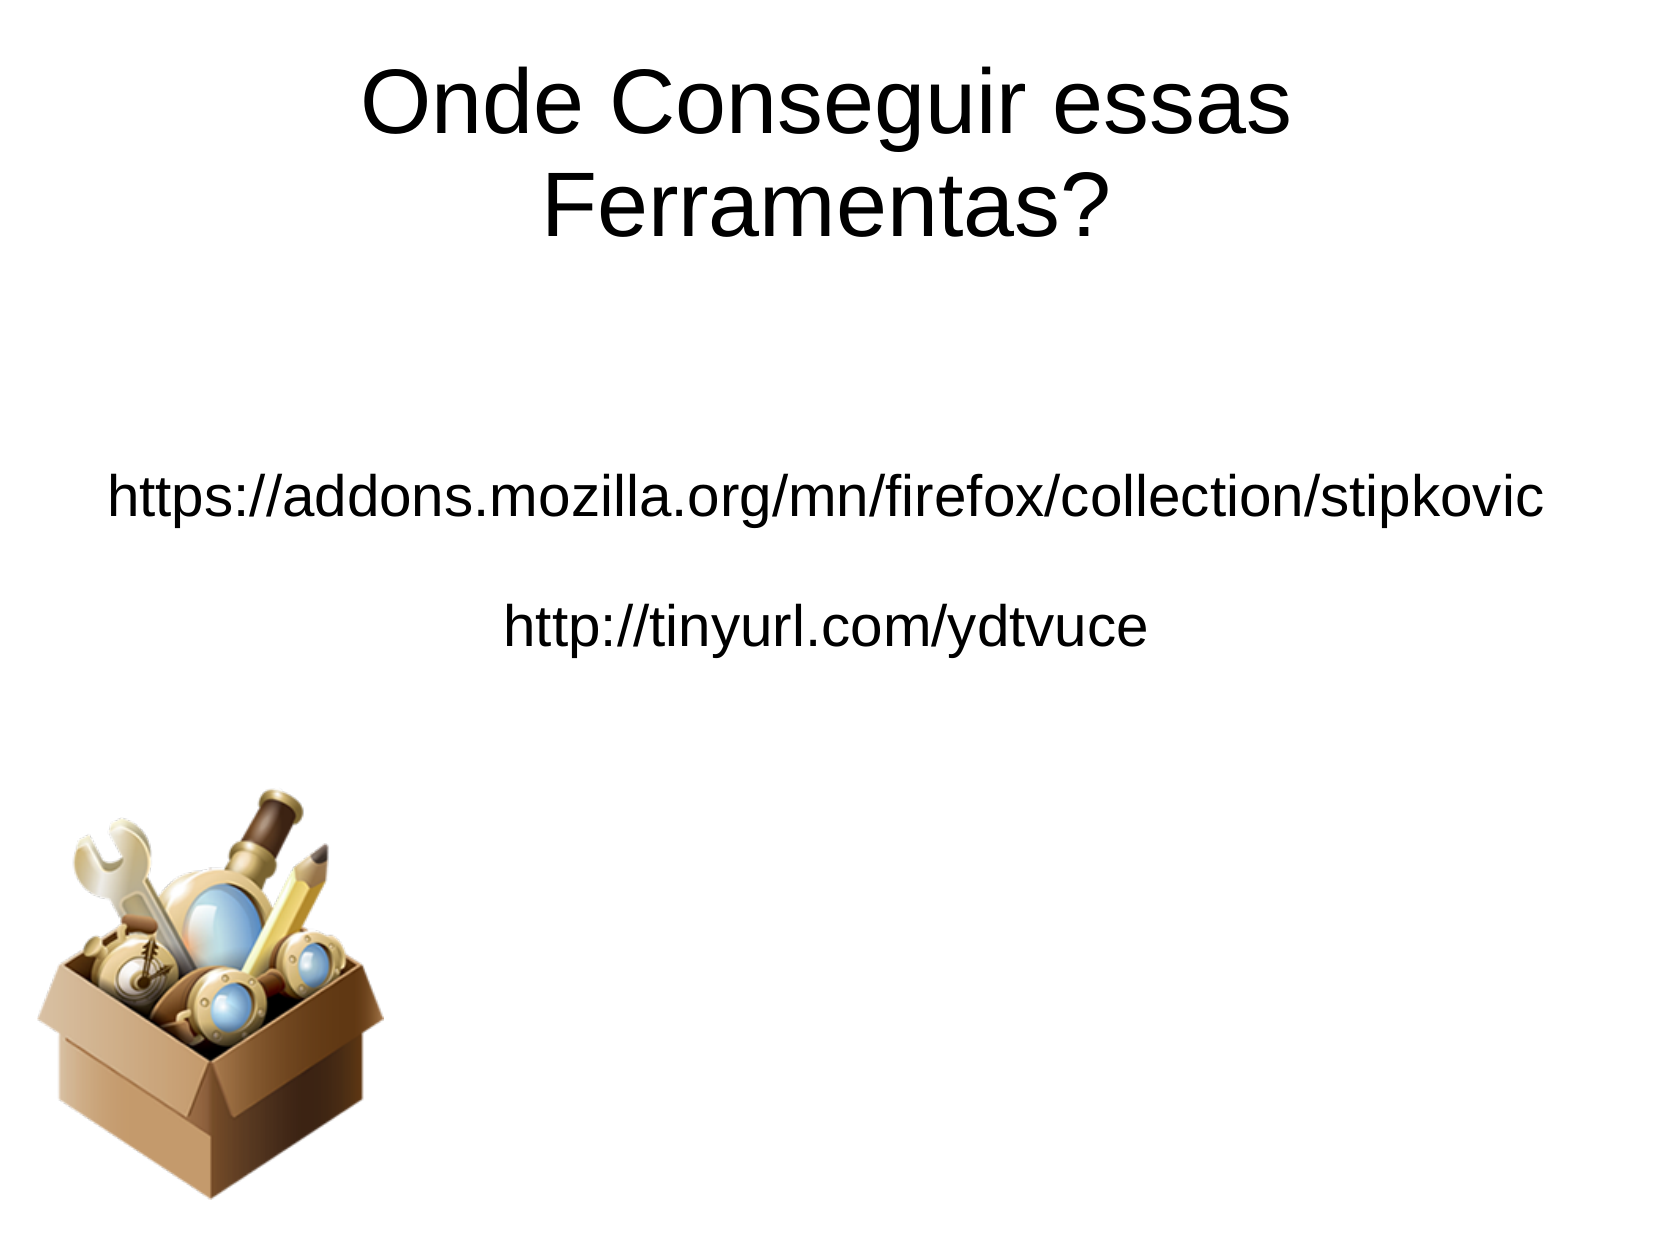

# Onde Conseguir essas Ferramentas?
https://addons.mozilla.org/mn/firefox/collection/stipkovic
http://tinyurl.com/ydtvuce